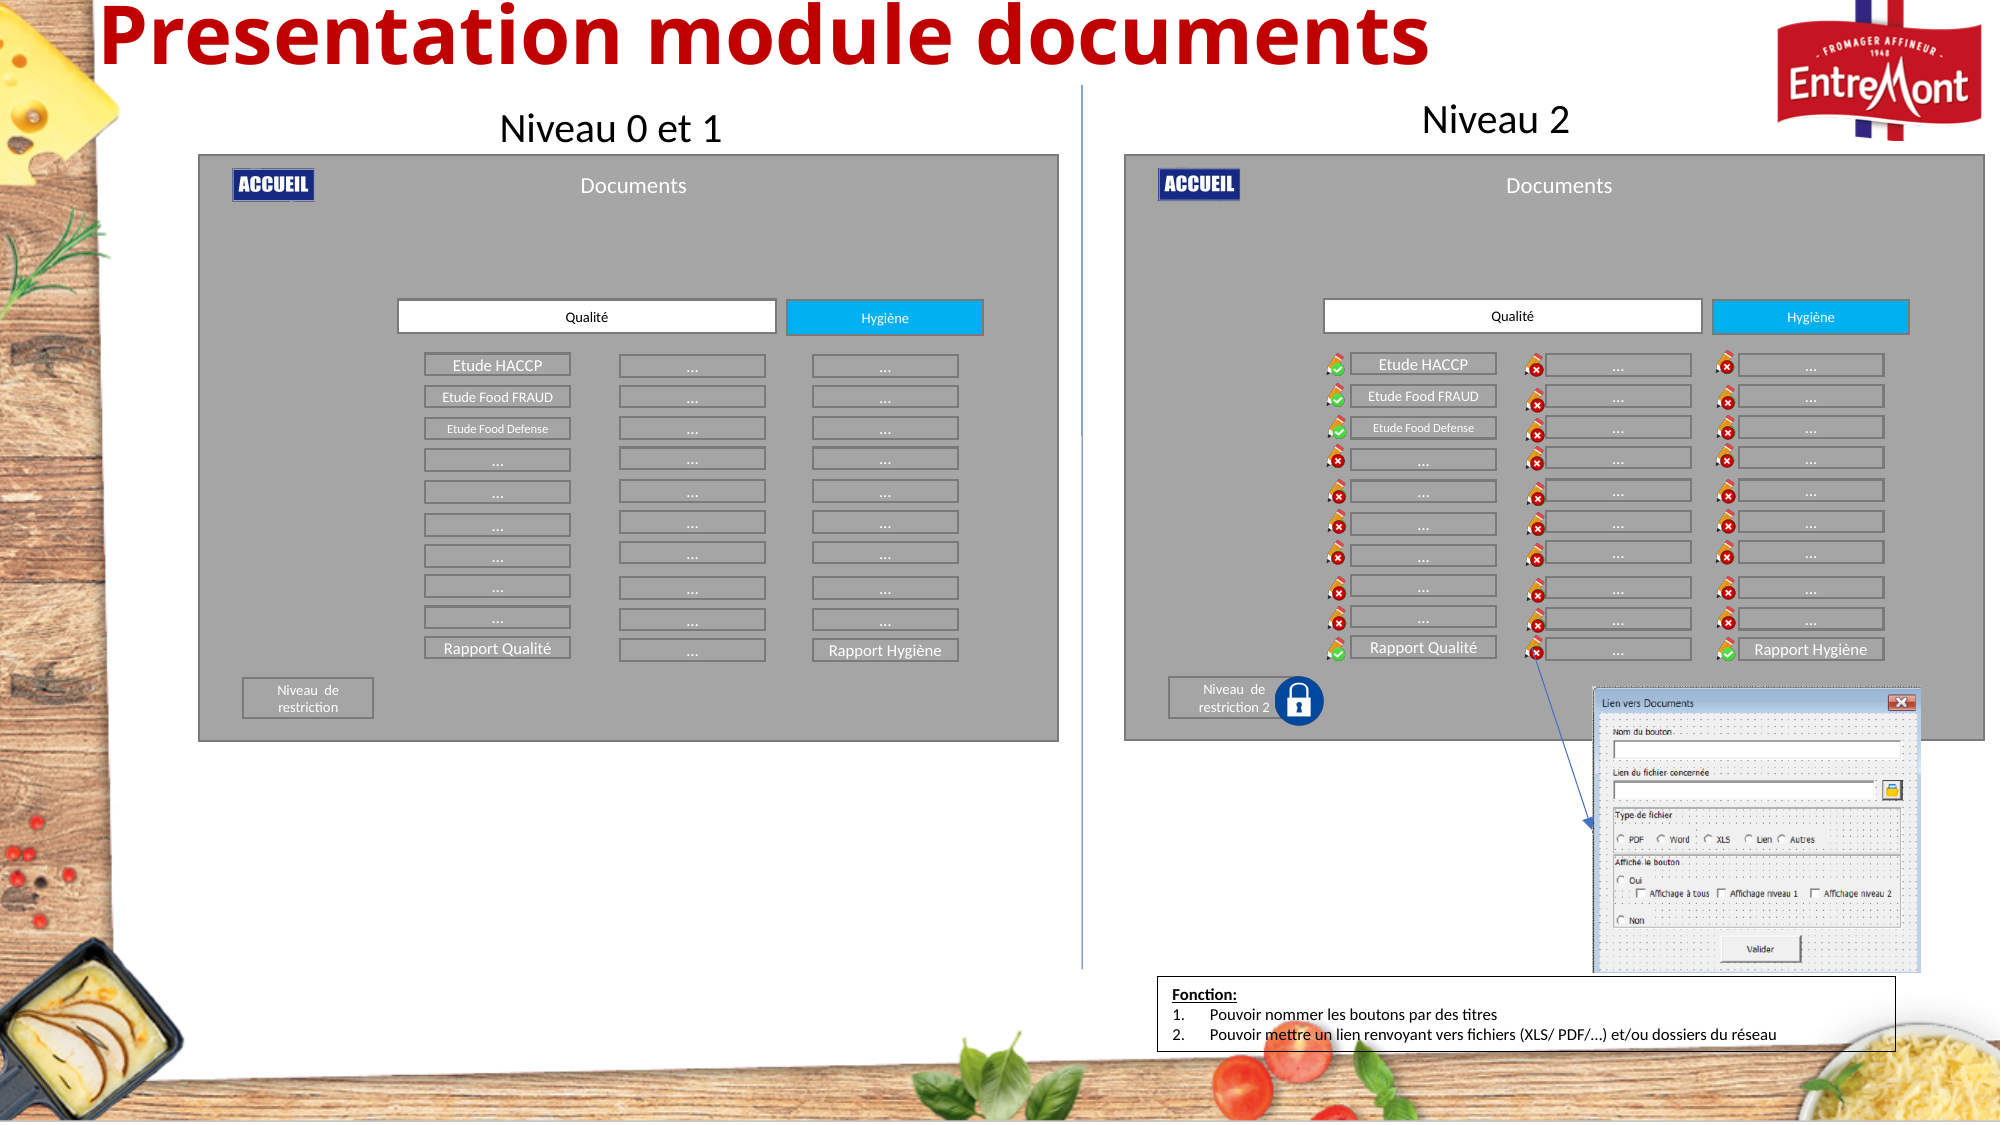

Presentation module documents
Niveau 2
Niveau 0 et 1
Documents
Documents
Qualité
Qualité
Hygiène
Hygiène
Etude HACCP
Etude HACCP
…
…
…
…
Etude Food FRAUD
…
…
Etude Food FRAUD
…
…
…
…
Etude Food Defense
…
…
Etude Food Defense
…
…
…
…
…
…
…
…
…
…
…
…
…
…
…
…
…
…
…
…
…
…
…
…
…
…
…
…
…
…
…
…
…
…
…
…
Rapport Qualité
Rapport Qualité
…
Rapport Hygiène
…
Rapport Hygiène
Niveau de restriction 2
Niveau de restriction
Fonction:
Pouvoir nommer les boutons par des titres
Pouvoir mettre un lien renvoyant vers fichiers (XLS/ PDF/…) et/ou dossiers du réseau